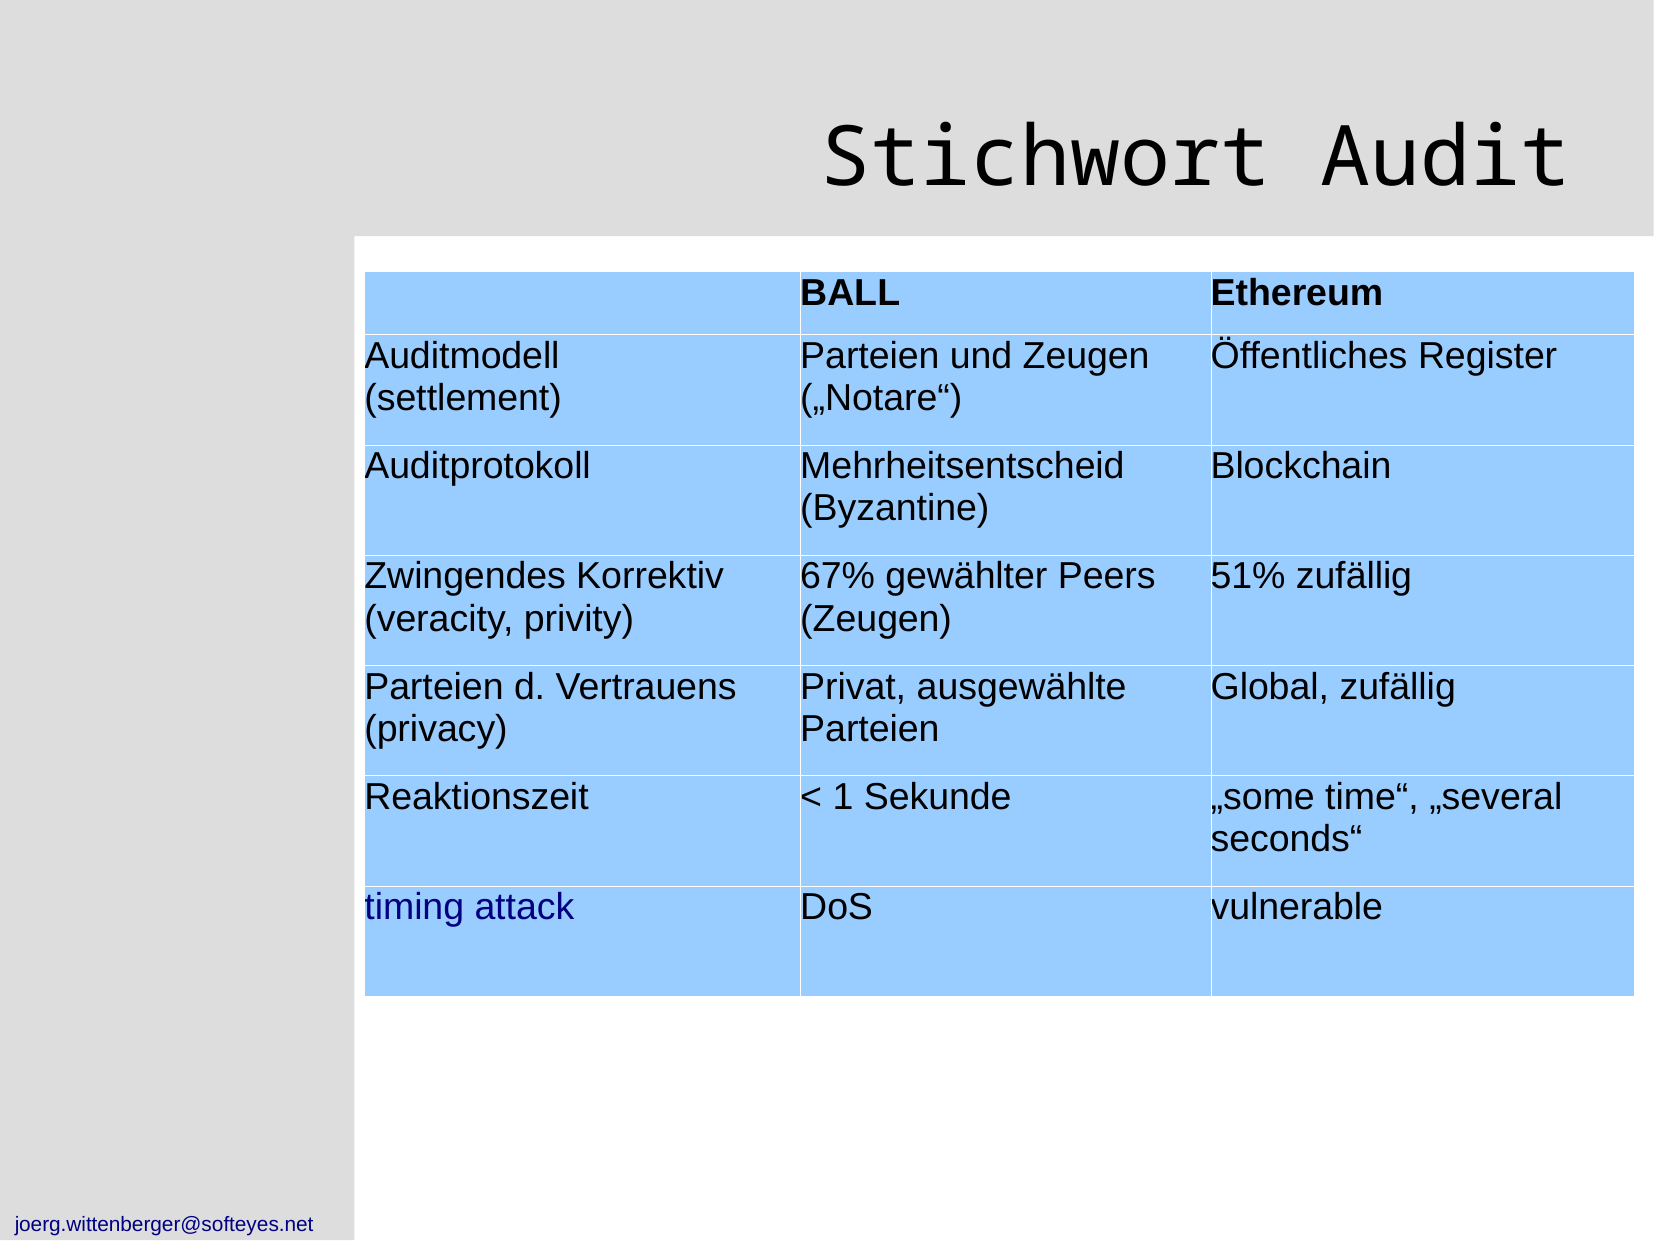

# Stichwort Audit
| | BALL | Ethereum |
| --- | --- | --- |
| Auditmodell (settlement) | Parteien und Zeugen („Notare“) | Öffentliches Register |
| Auditprotokoll | Mehrheitsentscheid (Byzantine) | Blockchain |
| Zwingendes Korrektiv (veracity, privity) | 67% gewählter Peers (Zeugen) | 51% zufällig |
| Parteien d. Vertrauens (privacy) | Privat, ausgewählte Parteien | Global, zufällig |
| Reaktionszeit | < 1 Sekunde | „some time“, „several seconds“ |
| timing attack | DoS | vulnerable |